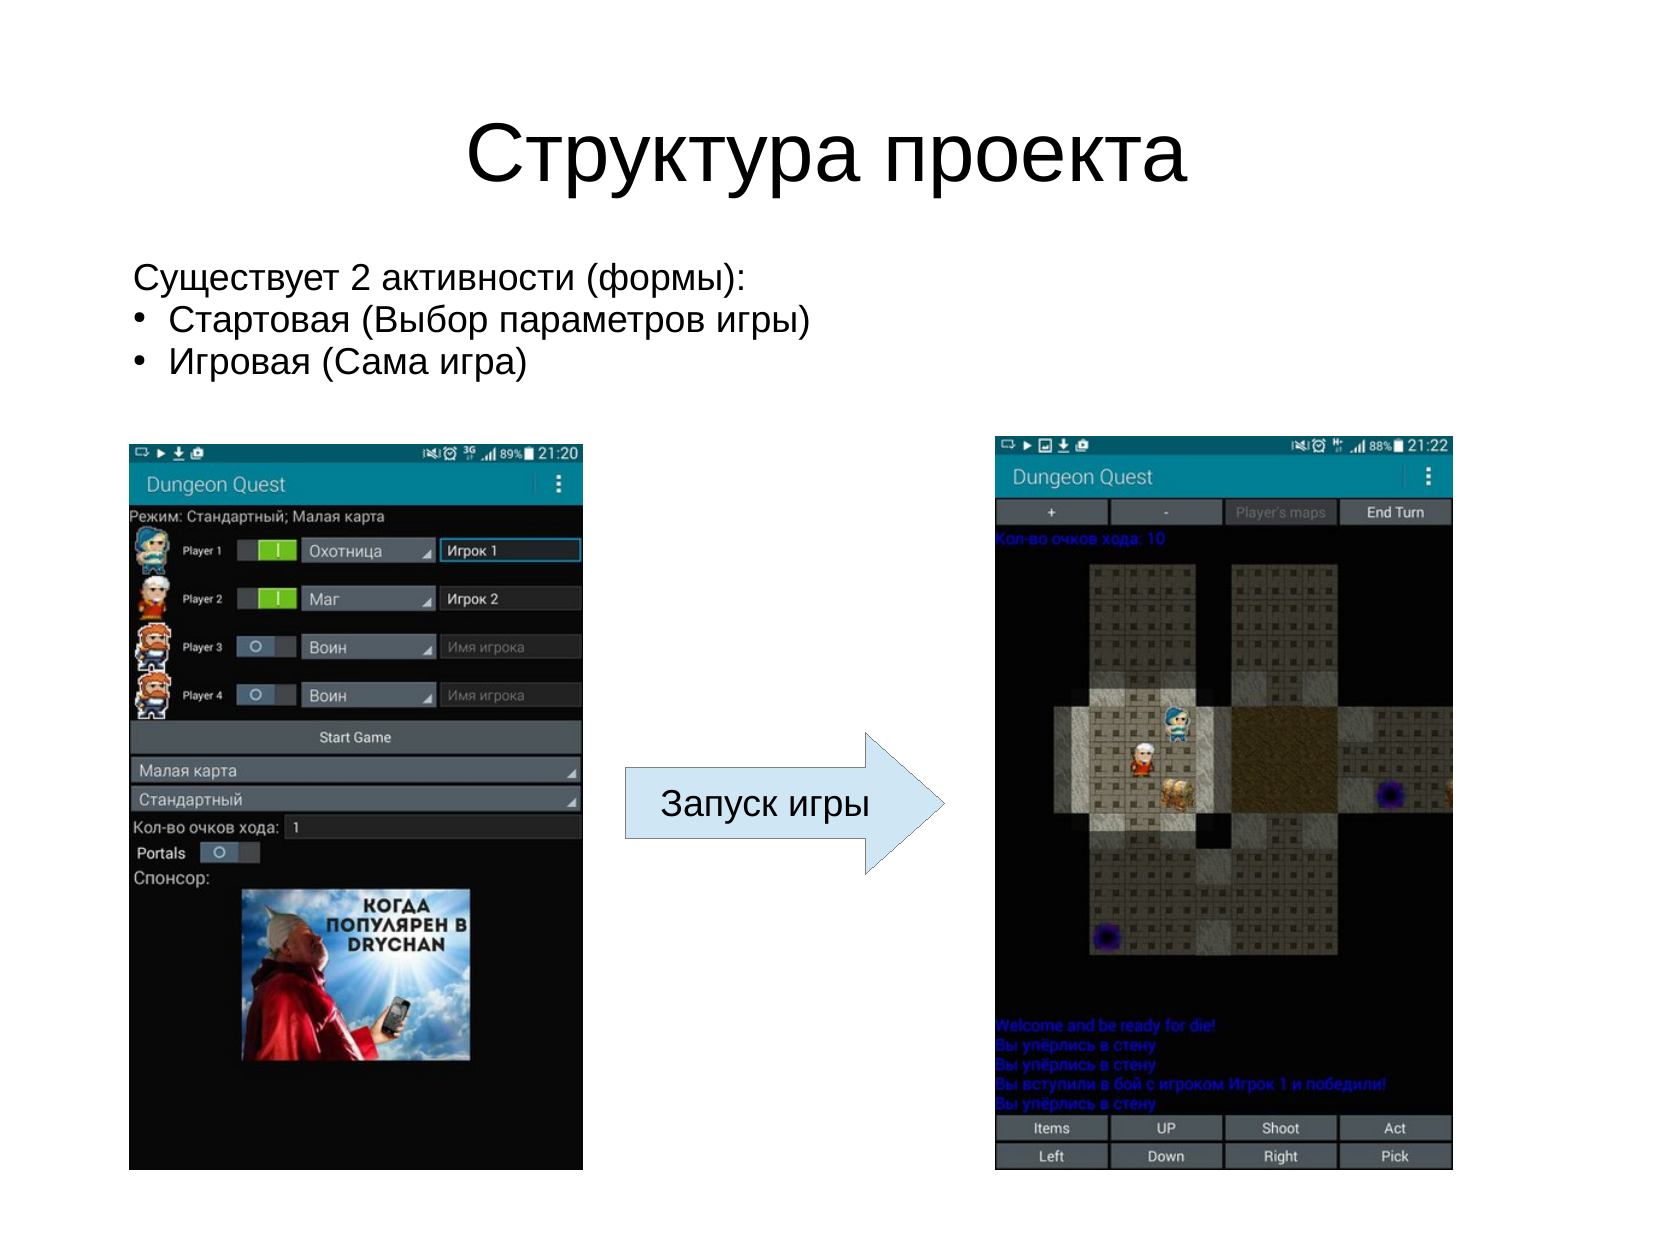

# Структура проекта
Существует 2 активности (формы):
Стартовая (Выбор параметров игры)
Игровая (Сама игра)
Запуск игры